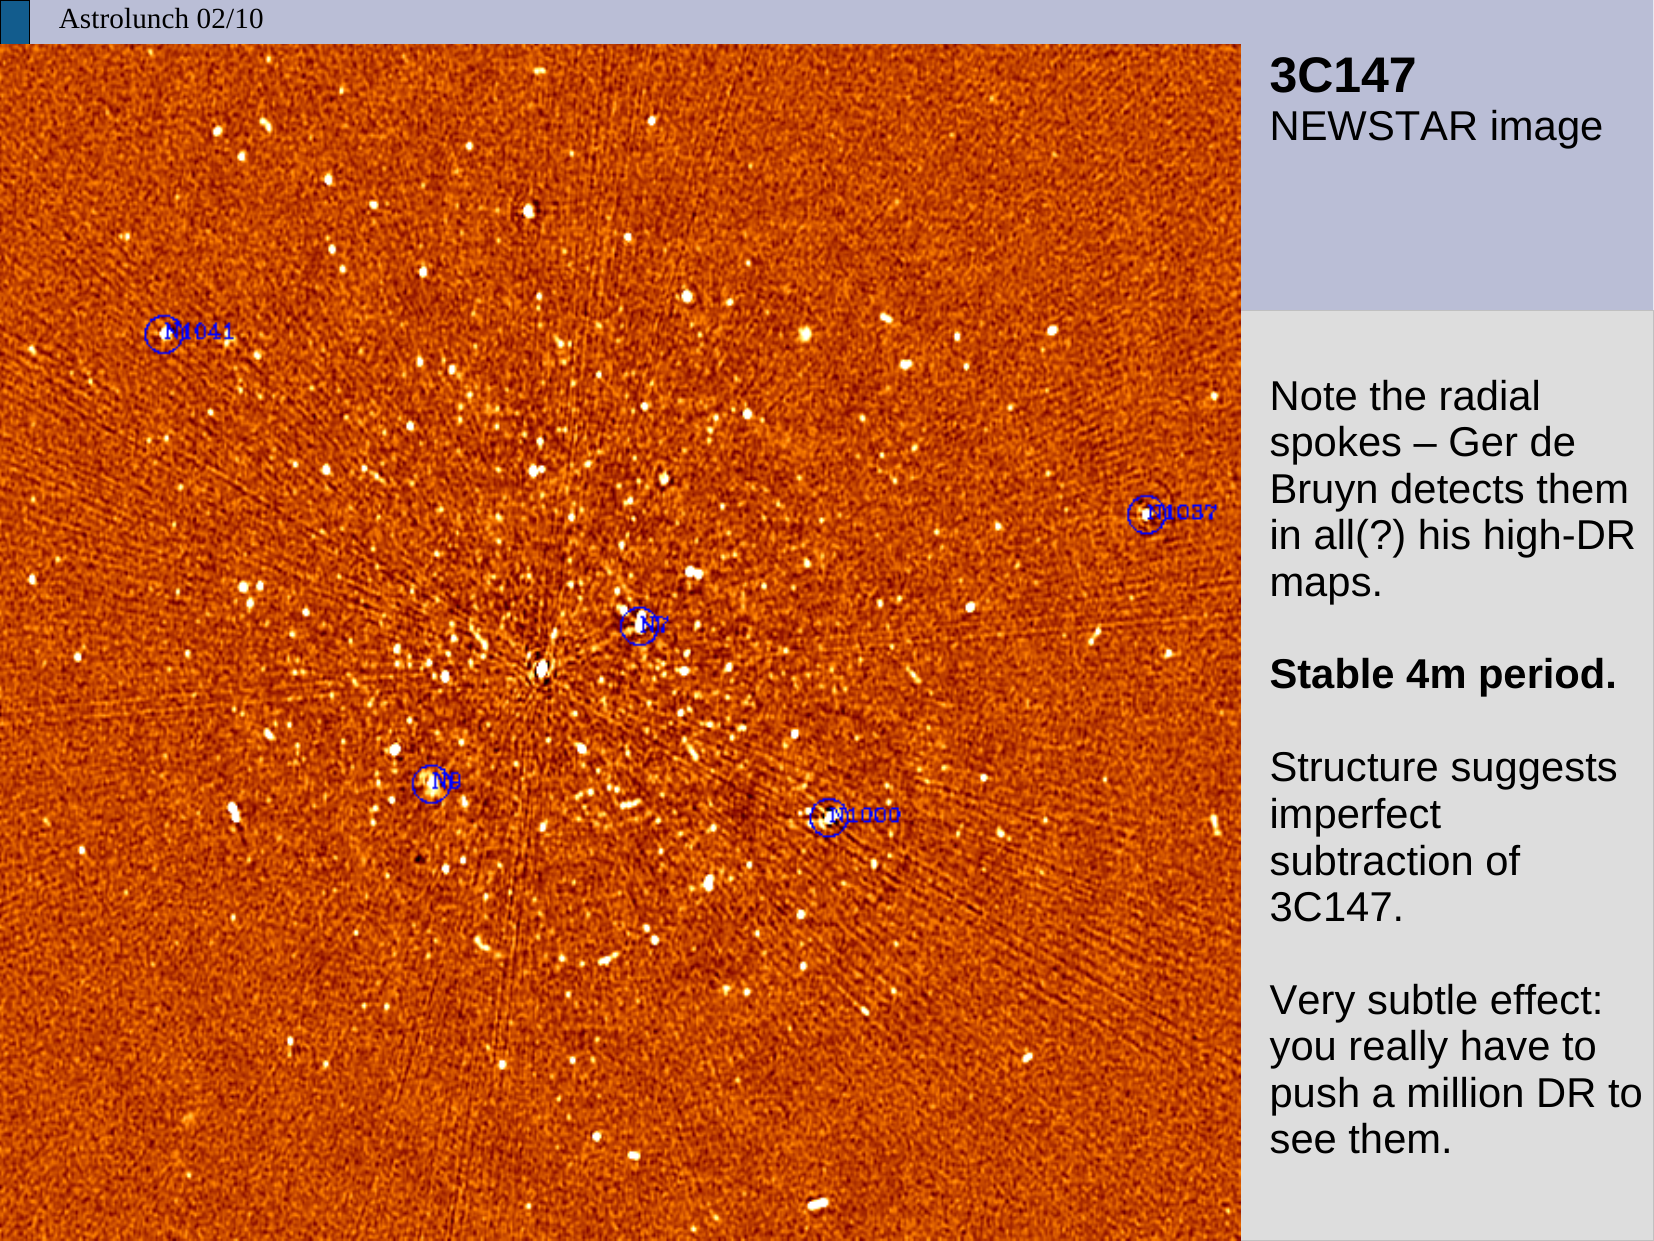

Astrolunch 02/10
3C147
NEWSTAR image
Note the radial spokes – Ger de Bruyn detects them in all(?) his high-DR maps.
Stable 4m period.
Structure suggests imperfect subtraction of 3C147.
Very subtle effect: you really have to push a million DR to see them.
#